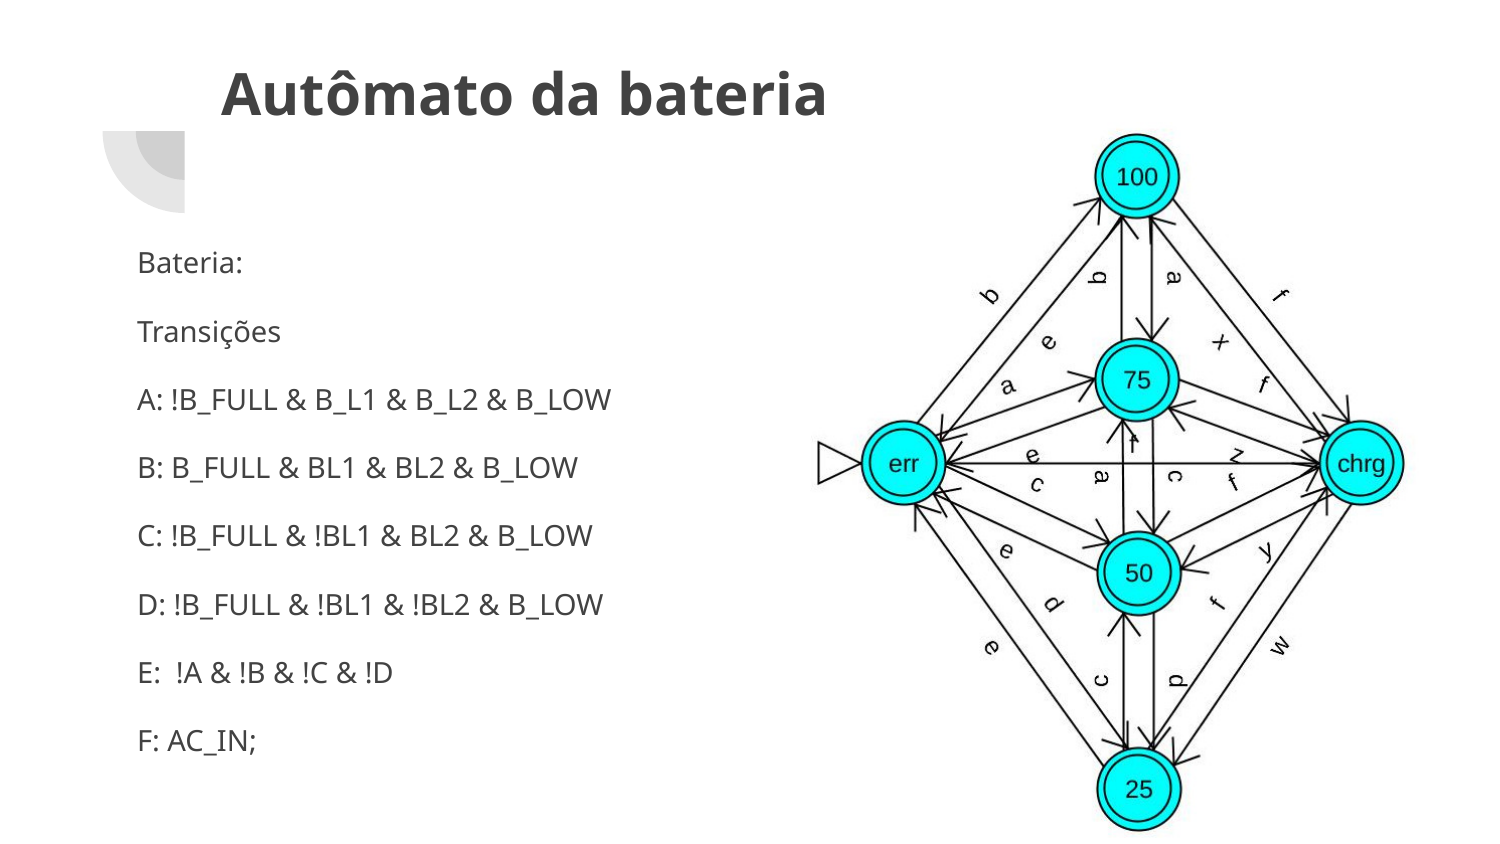

# Autômato da bateria
Bateria:
Transições
A: !B_FULL & B_L1 & B_L2 & B_LOW
B: B_FULL & BL1 & BL2 & B_LOW
C: !B_FULL & !BL1 & BL2 & B_LOW
D: !B_FULL & !BL1 & !BL2 & B_LOW
E: !A & !B & !C & !D
F: AC_IN;